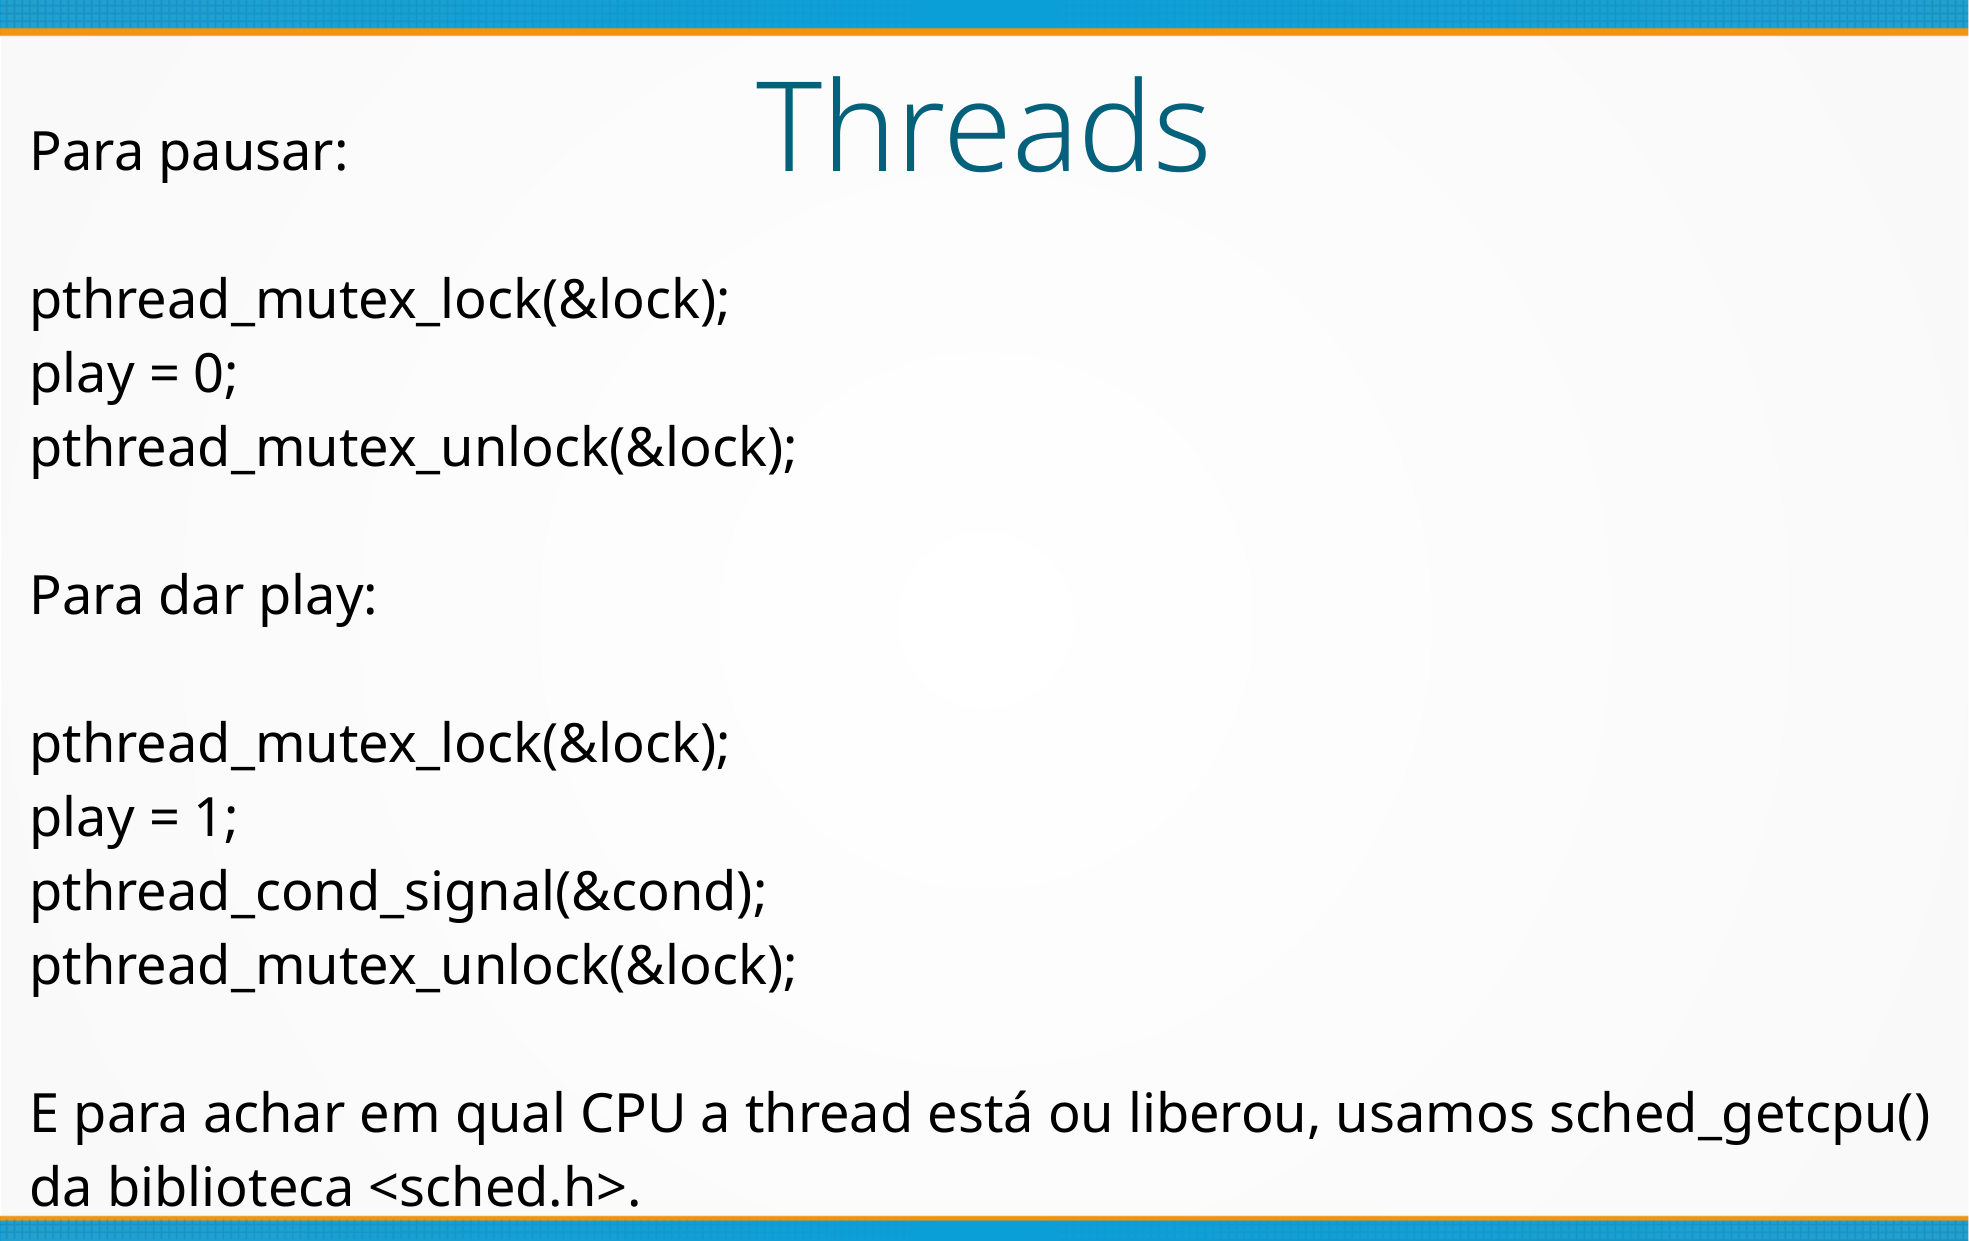

# Threads
Para pausar:
pthread_mutex_lock(&lock);
play = 0;
pthread_mutex_unlock(&lock);
Para dar play:
pthread_mutex_lock(&lock);
play = 1;
pthread_cond_signal(&cond);
pthread_mutex_unlock(&lock);
E para achar em qual CPU a thread está ou liberou, usamos sched_getcpu() da biblioteca <sched.h>.